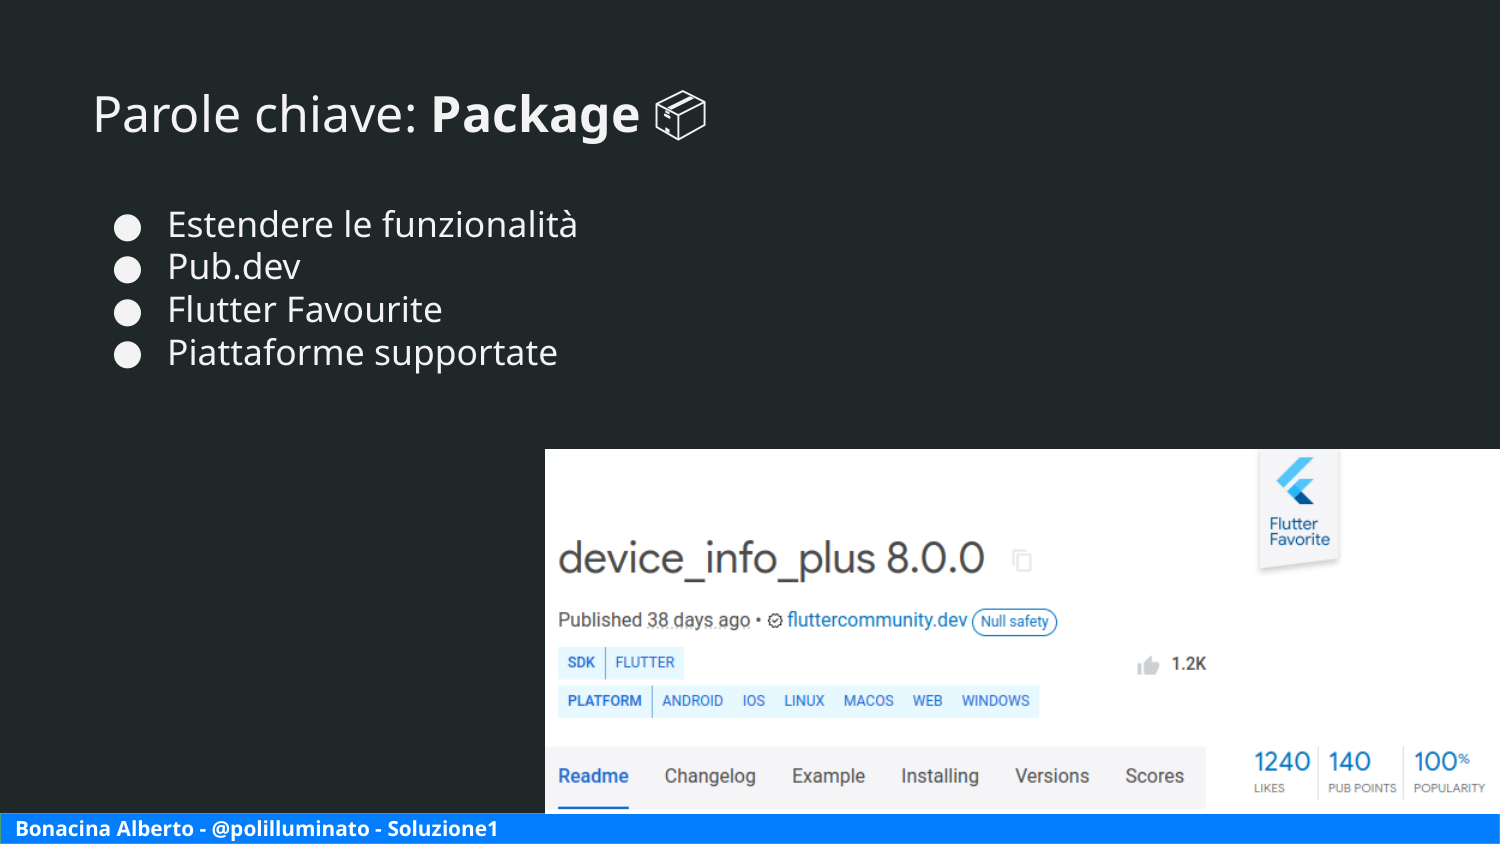

Parole chiave: Package 📦
Estendere le funzionalità
Pub.dev
Flutter Favourite
Piattaforme supportate
Bonacina Alberto - @polilluminato - Soluzione1